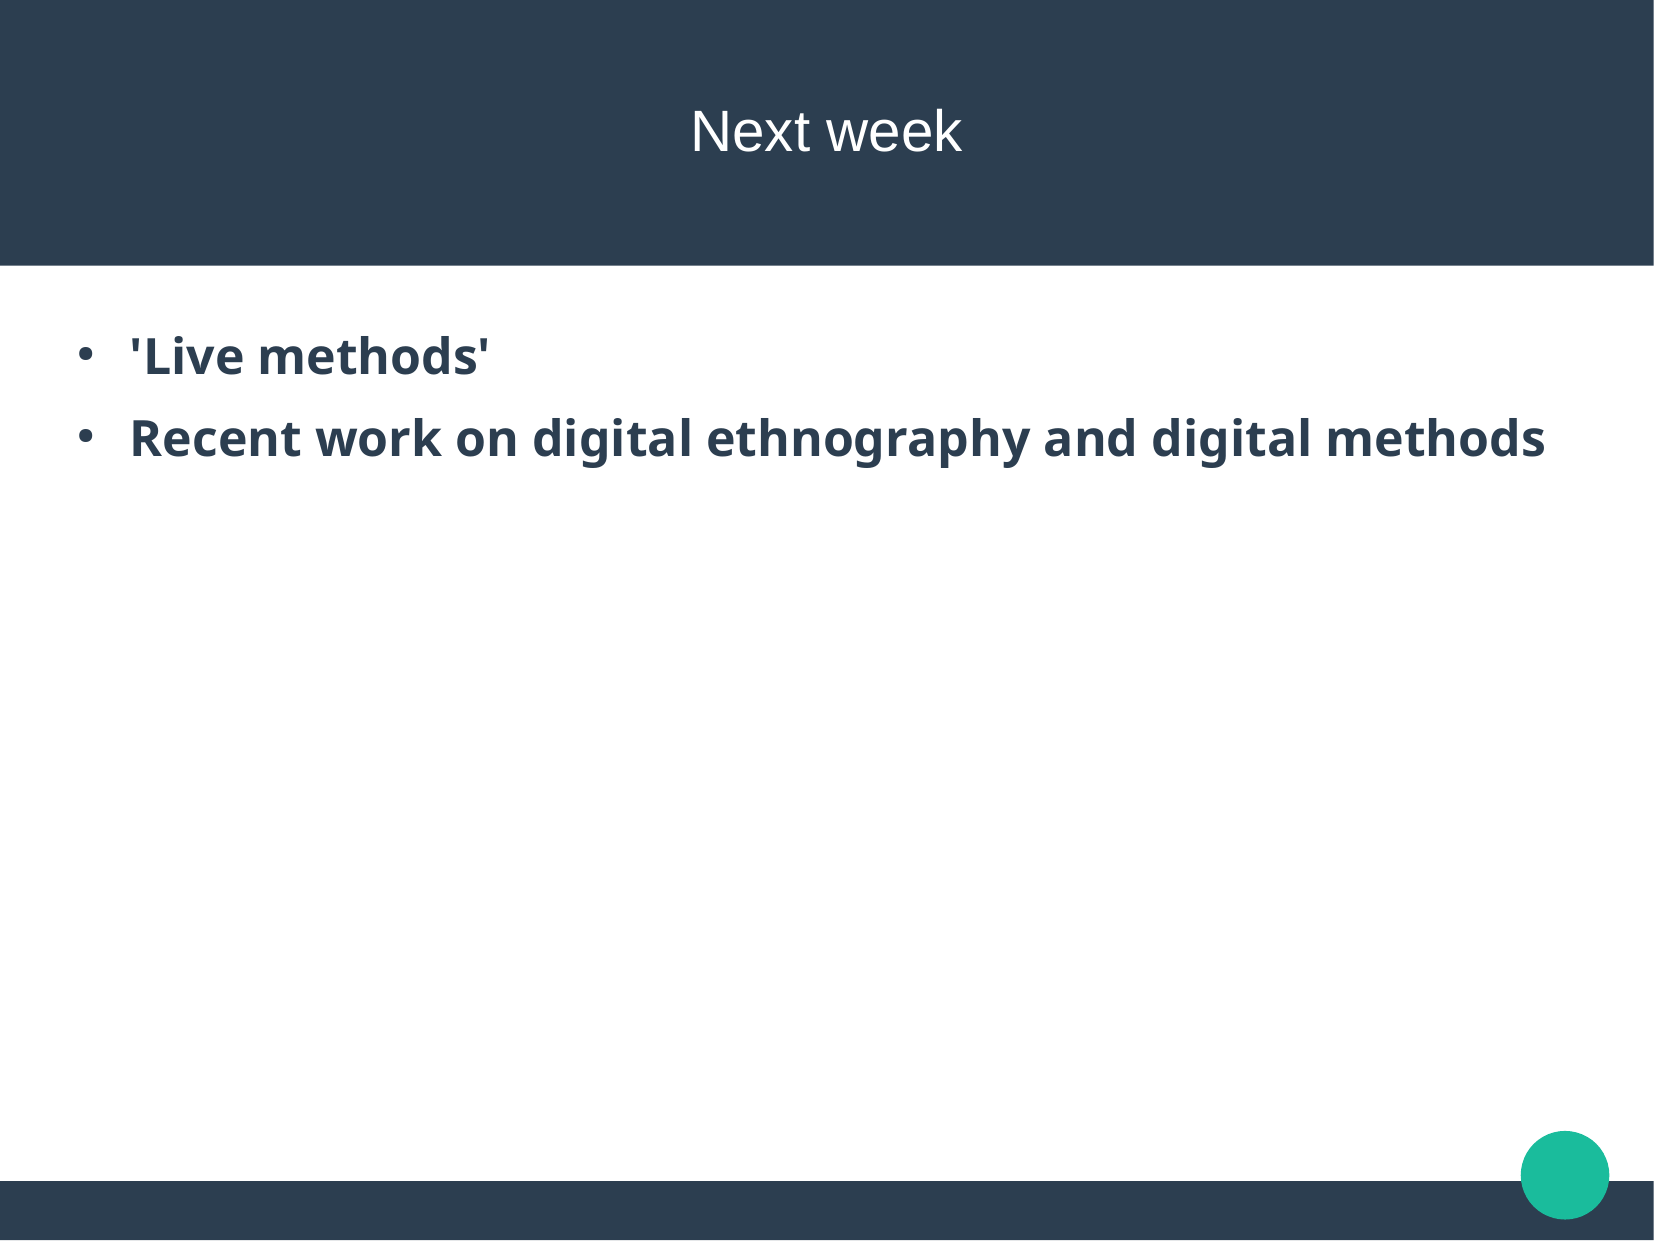

# Next week
'Live methods'
Recent work on digital ethnography and digital methods